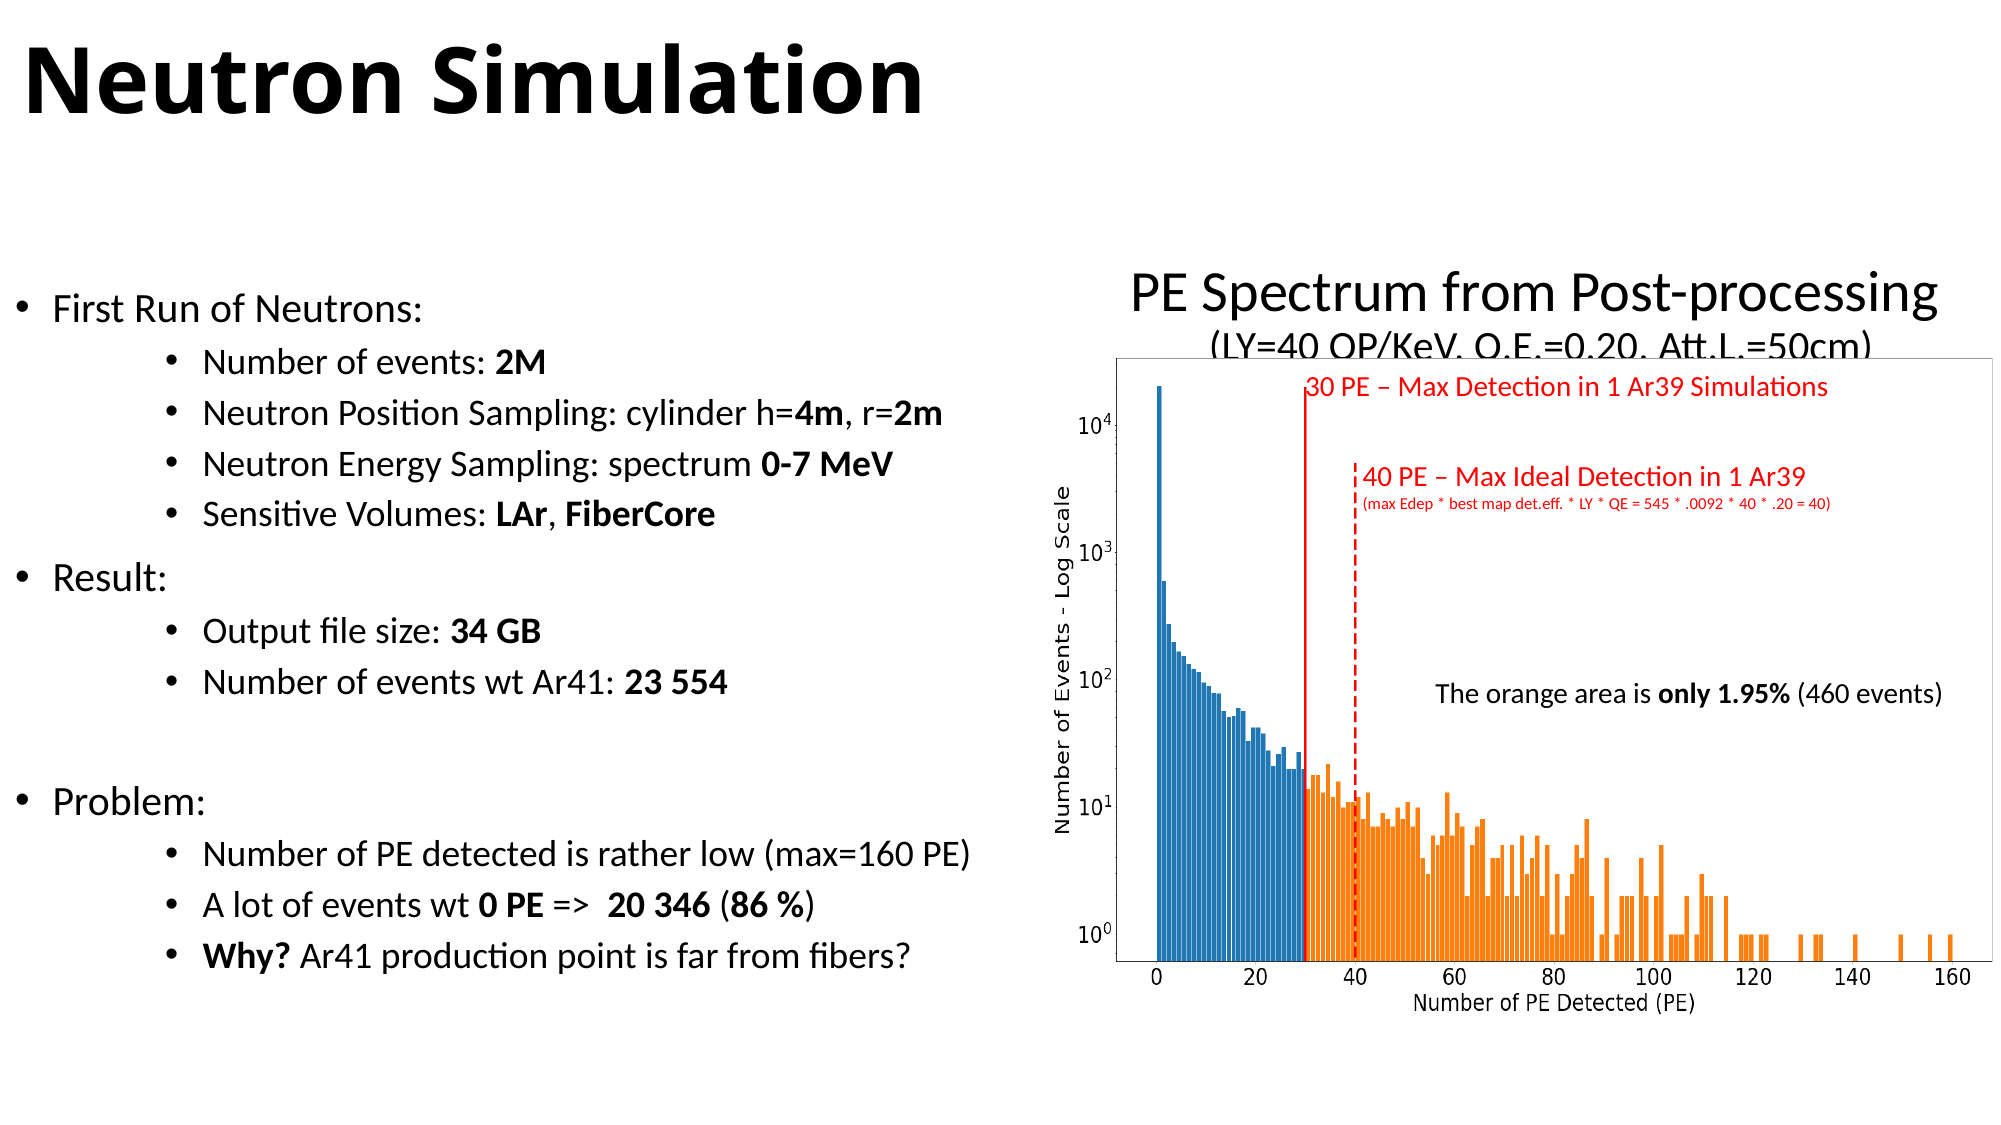

# Neutron Simulation
First Run of Neutrons:
Number of events: 2M
Neutron Position Sampling: cylinder h=4m, r=2m
Neutron Energy Sampling: spectrum 0-7 MeV
Sensitive Volumes: LAr, FiberCore
Result:
Output file size: 34 GB
Number of events wt Ar41: 23 554
Problem:
Number of PE detected is rather low (max=160 PE)
A lot of events wt 0 PE =>  20 346 (86 %)
Why? Ar41 production point is far from fibers?
PE Spectrum from Post-processing
(LY=40 OP/KeV, Q.E.=0.20, Att.L.=50cm)
30 PE – Max Detection in 1 Ar39 Simulations
40 PE – Max Ideal Detection in 1 Ar39
(max Edep * best map det.eff. * LY * QE = 545 * .0092 * 40 * .20 = 40)
The orange area is only 1.95% (460 events)